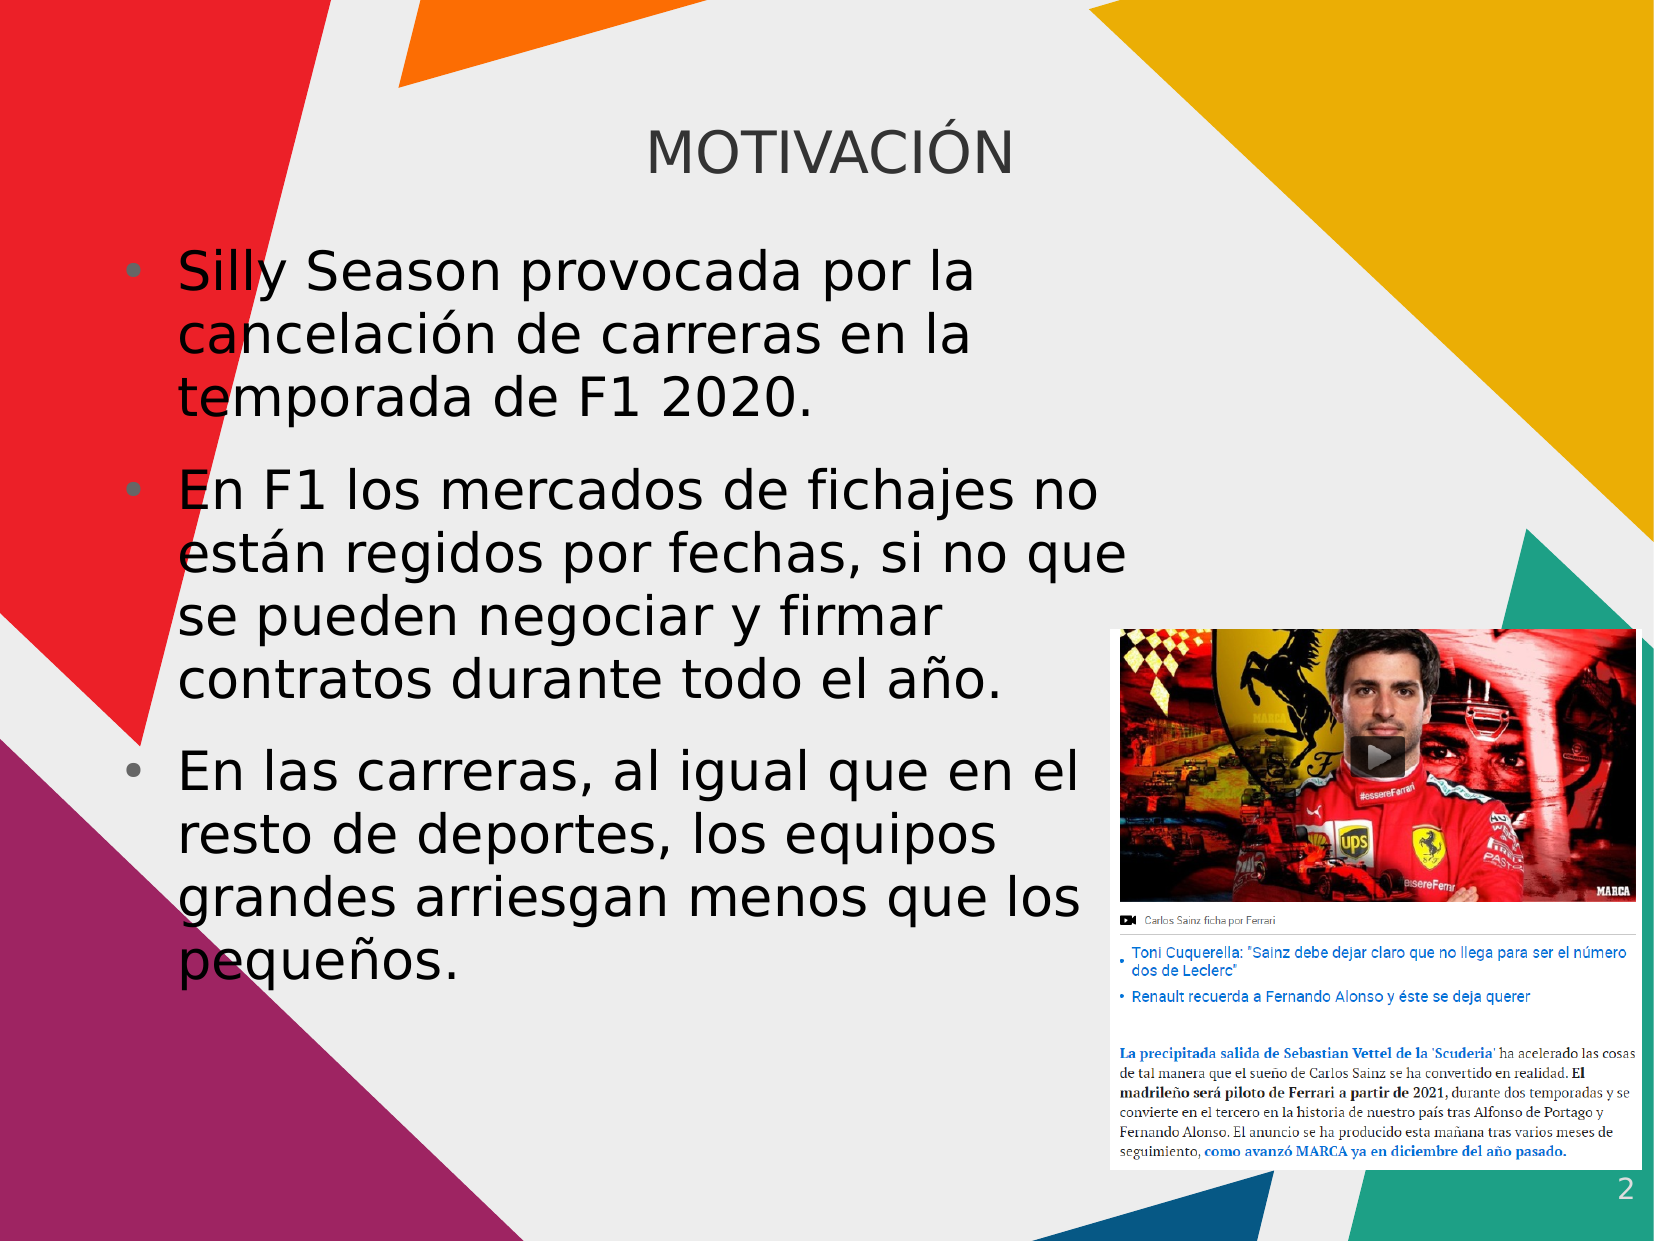

# MOTIVACIÓN
Silly Season provocada por la cancelación de carreras en la temporada de F1 2020.
En F1 los mercados de fichajes no están regidos por fechas, si no que se pueden negociar y firmar contratos durante todo el año.
En las carreras, al igual que en el resto de deportes, los equipos grandes arriesgan menos que los pequeños.
2